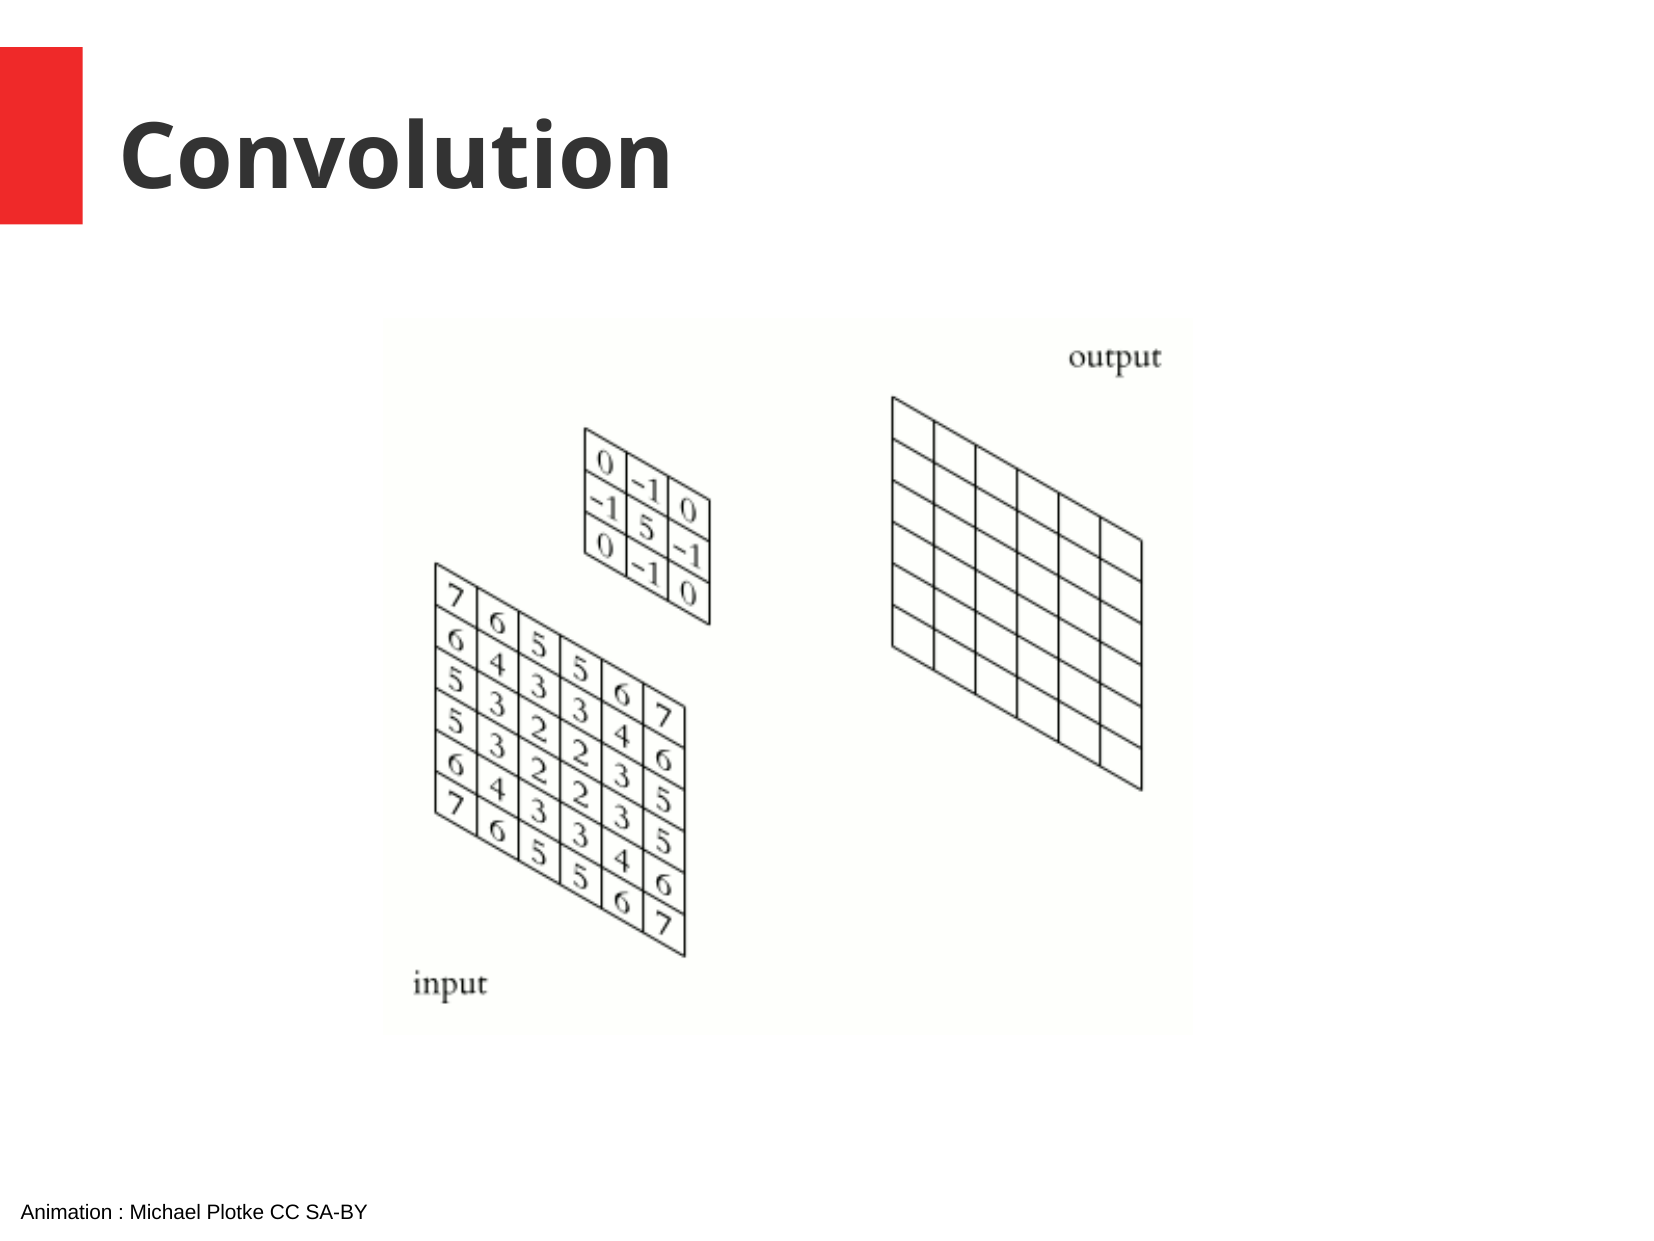

# Convolution
Animation : Michael Plotke CC SA-BY